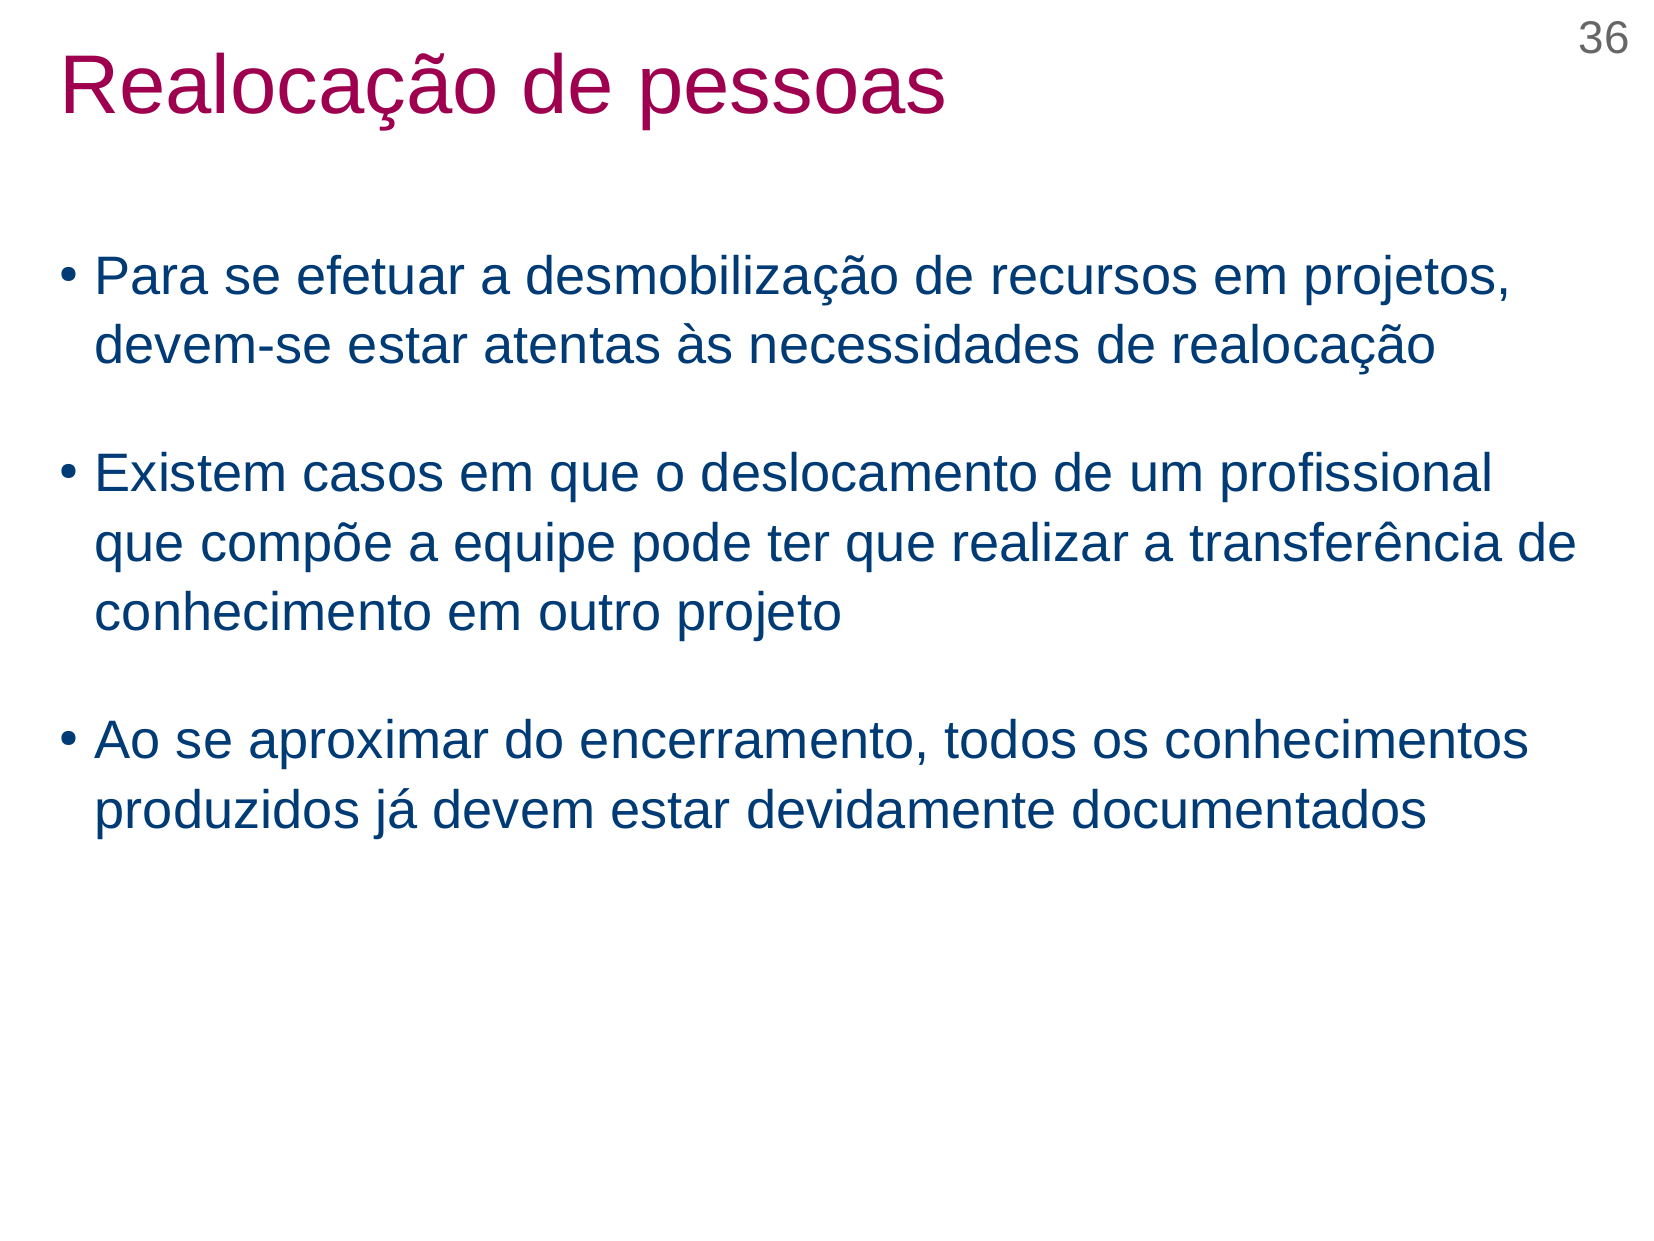

36
# Realocação de pessoas
Para se efetuar a desmobilização de recursos em projetos, devem-se estar atentas às necessidades de realocação
Existem casos em que o deslocamento de um profissional que compõe a equipe pode ter que realizar a transferência de conhecimento em outro projeto
Ao se aproximar do encerramento, todos os conhecimentos produzidos já devem estar devidamente documentados